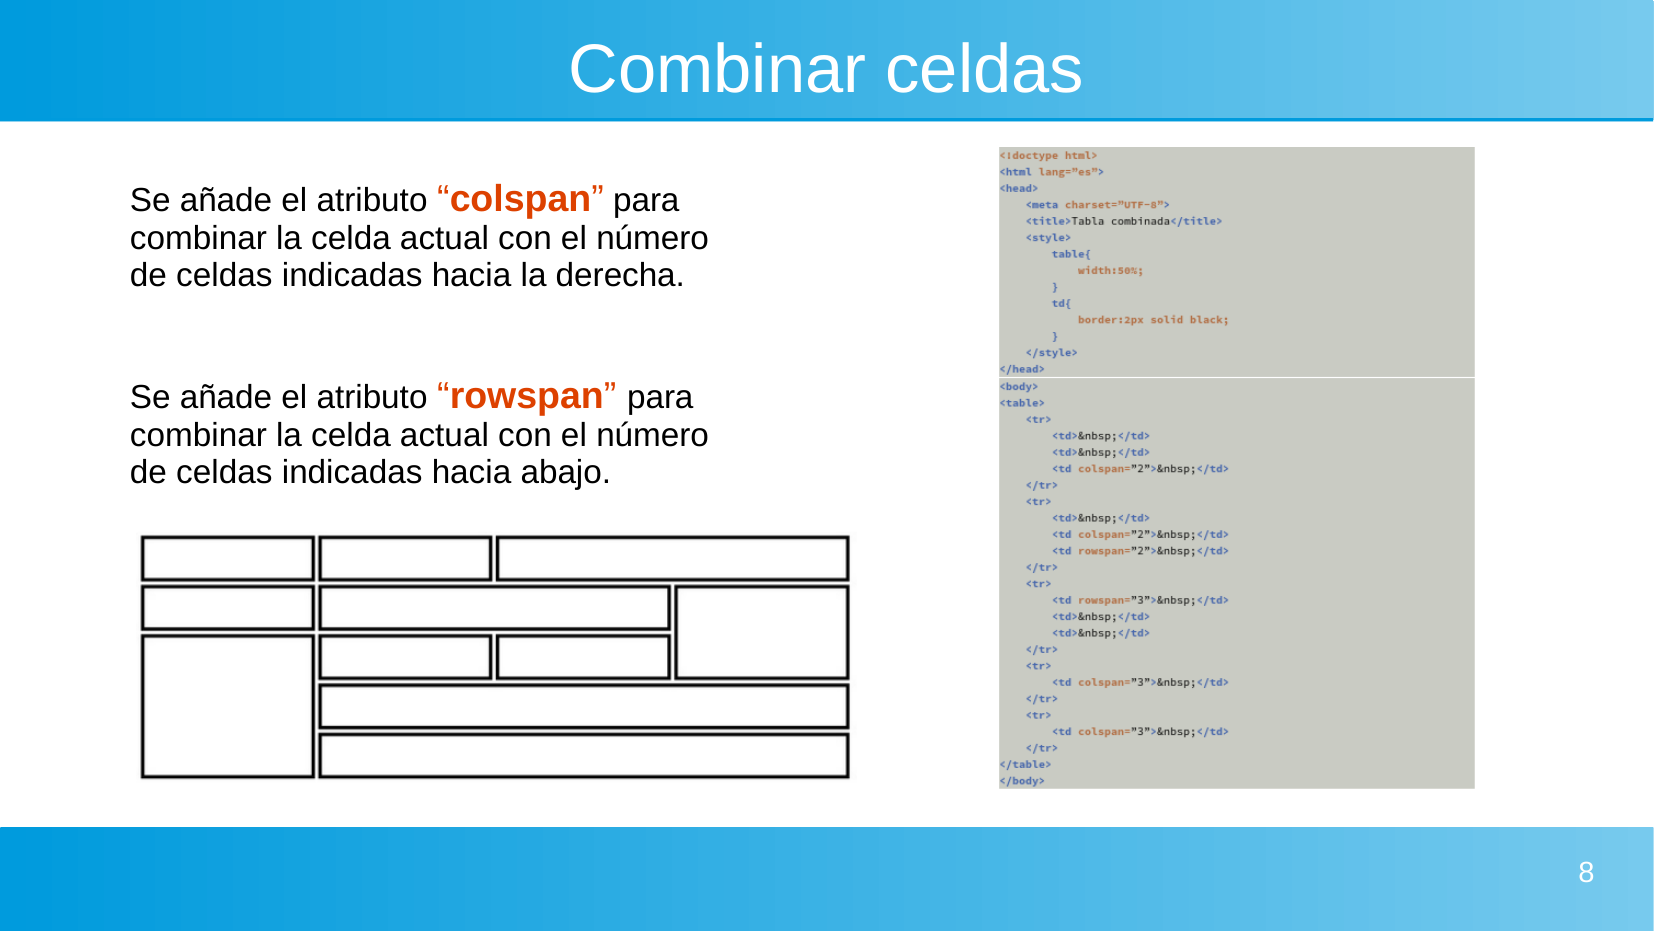

# Combinar celdas
Se añade el atributo “colspan” para combinar la celda actual con el número de celdas indicadas hacia la derecha.
Se añade el atributo “rowspan” para combinar la celda actual con el número de celdas indicadas hacia abajo.
8